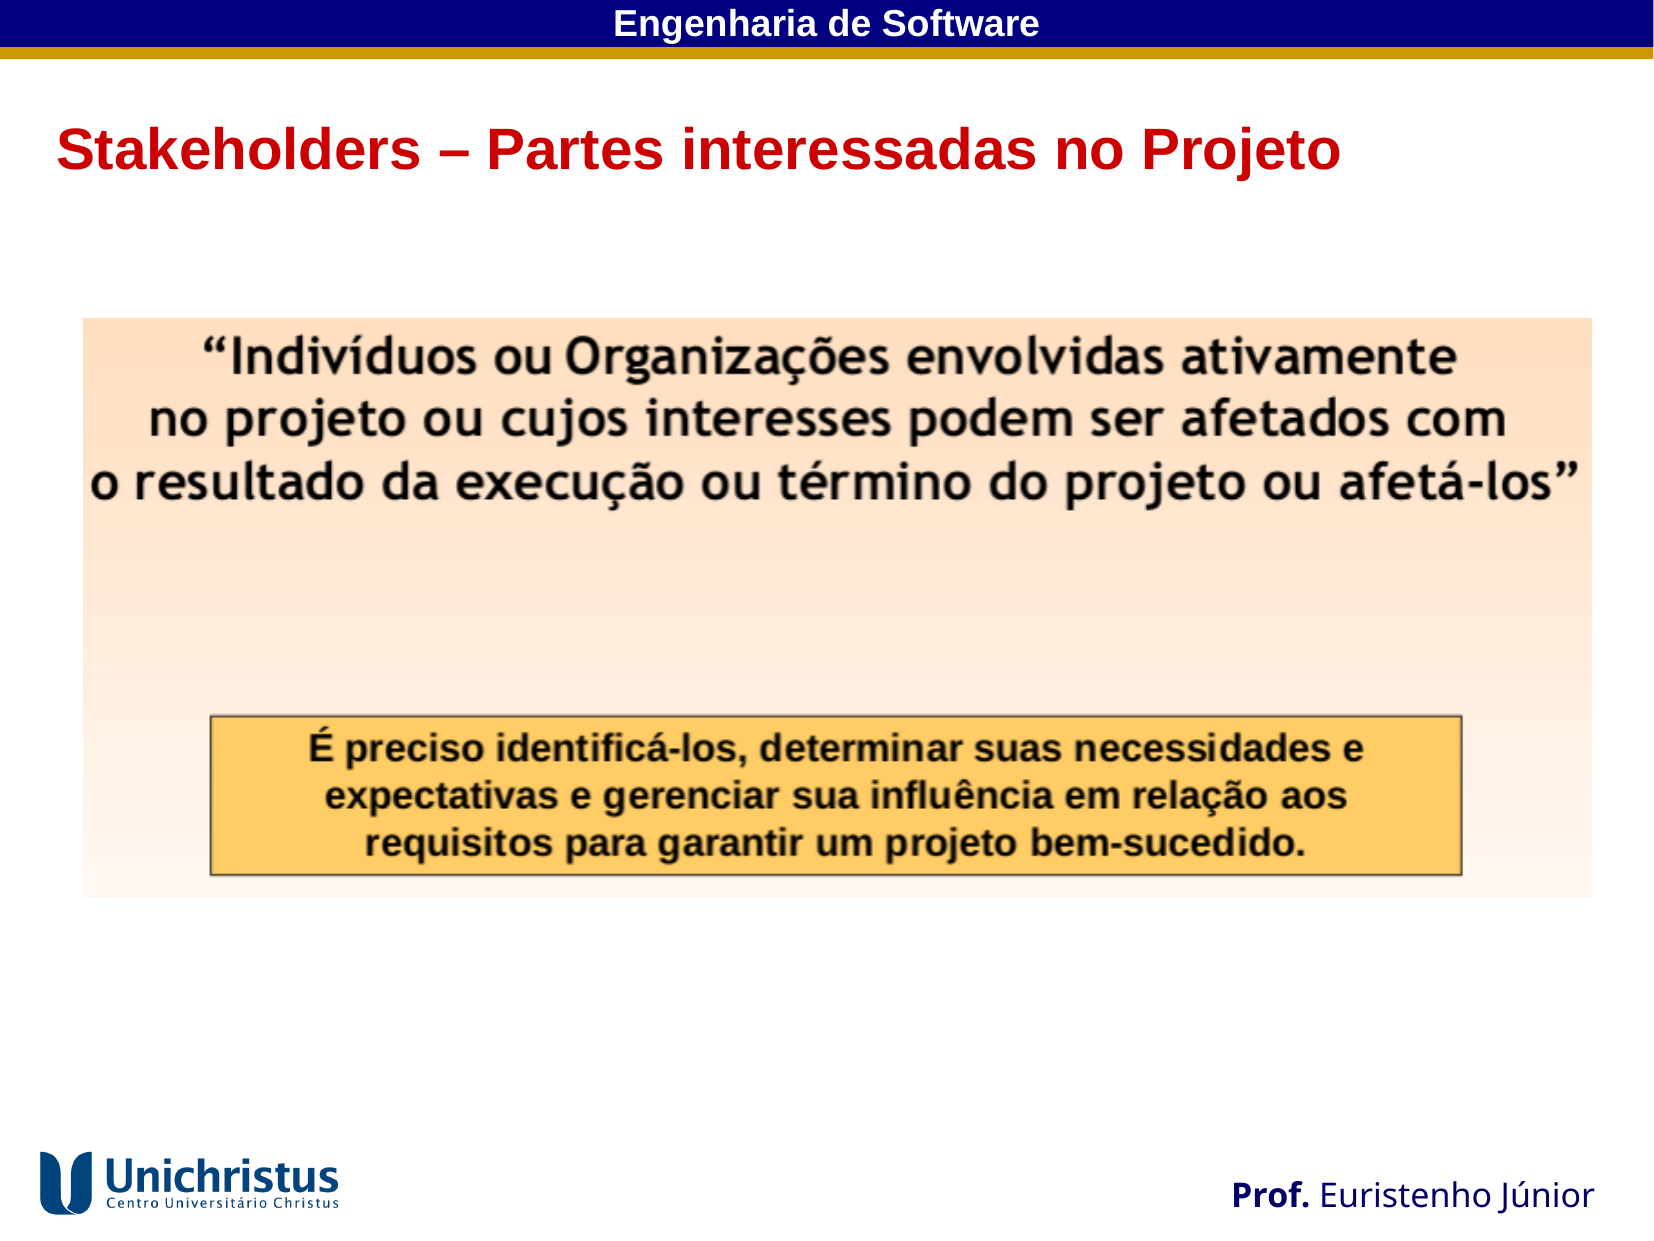

Engenharia de Software
Stakeholders – Partes interessadas no Projeto
Prof. Euristenho Júnior